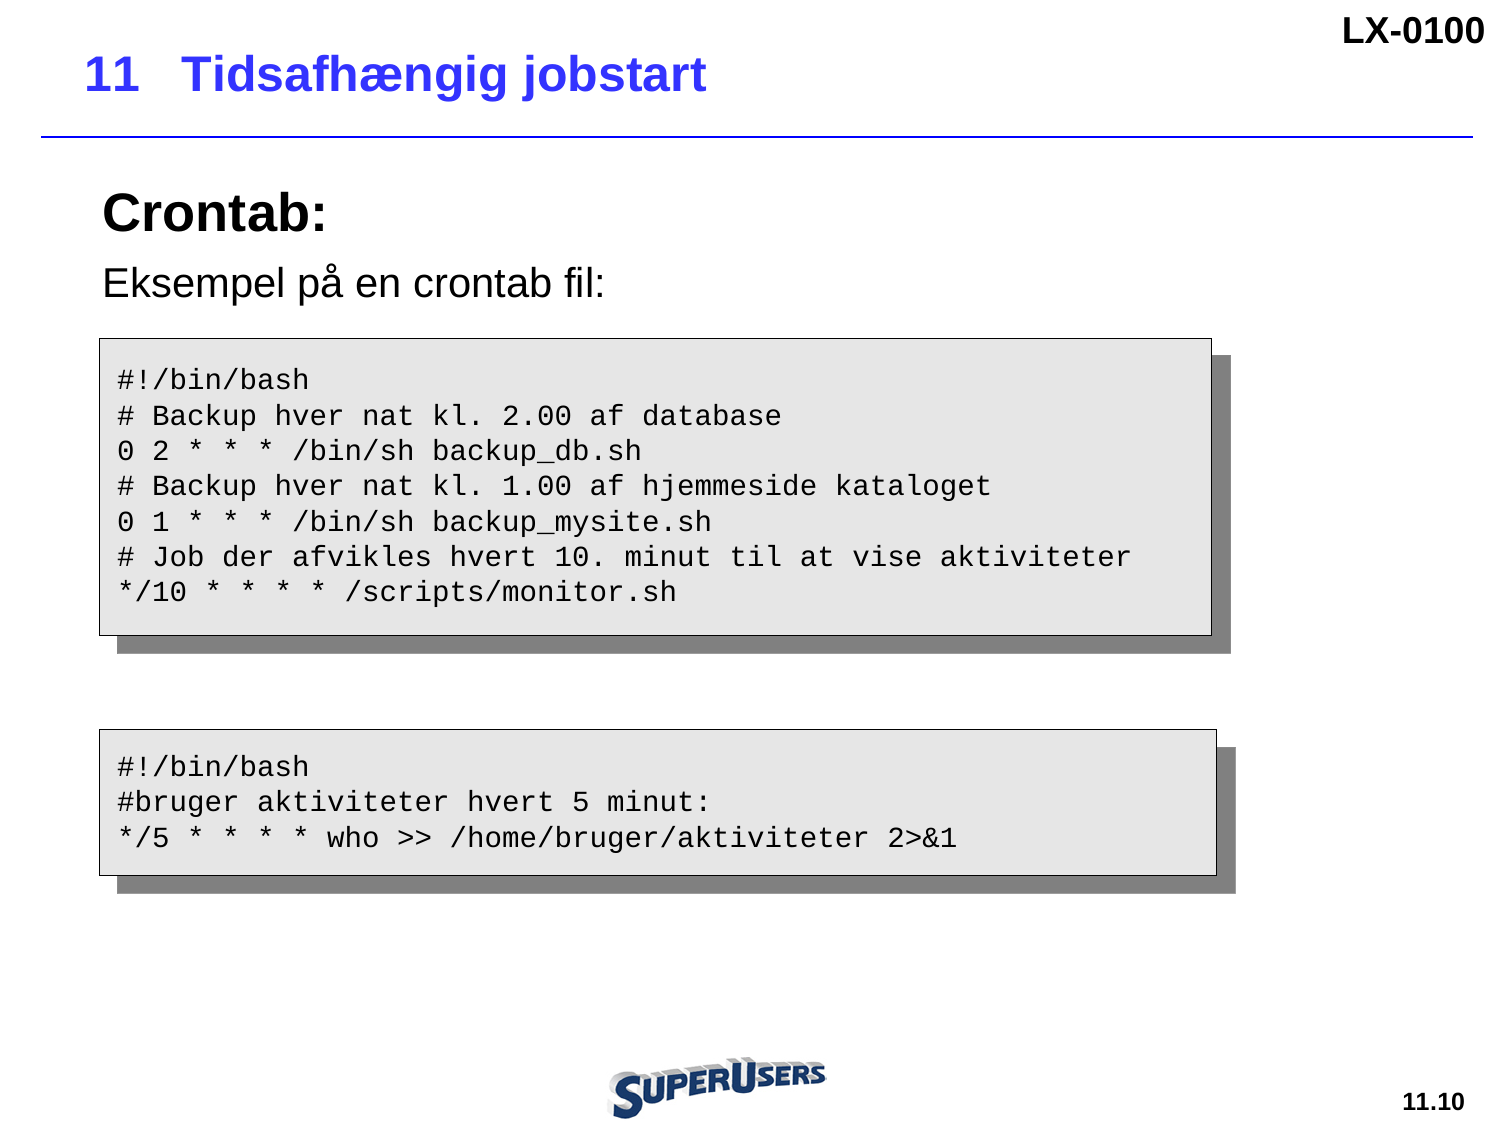

# 11 Tidsafhængig jobstart
Crontab:
Eksempel på en crontab fil:
 #!/bin/bash
 # Backup hver nat kl. 2.00 af database
 0 2 * * * /bin/sh backup_db.sh
 # Backup hver nat kl. 1.00 af hjemmeside kataloget
 0 1 * * * /bin/sh backup_mysite.sh
 # Job der afvikles hvert 10. minut til at vise aktiviteter
 */10 * * * * /scripts/monitor.sh
 #!/bin/bash
 #bruger aktiviteter hvert 5 minut:
 */5 * * * * who >> /home/bruger/aktiviteter 2>&1